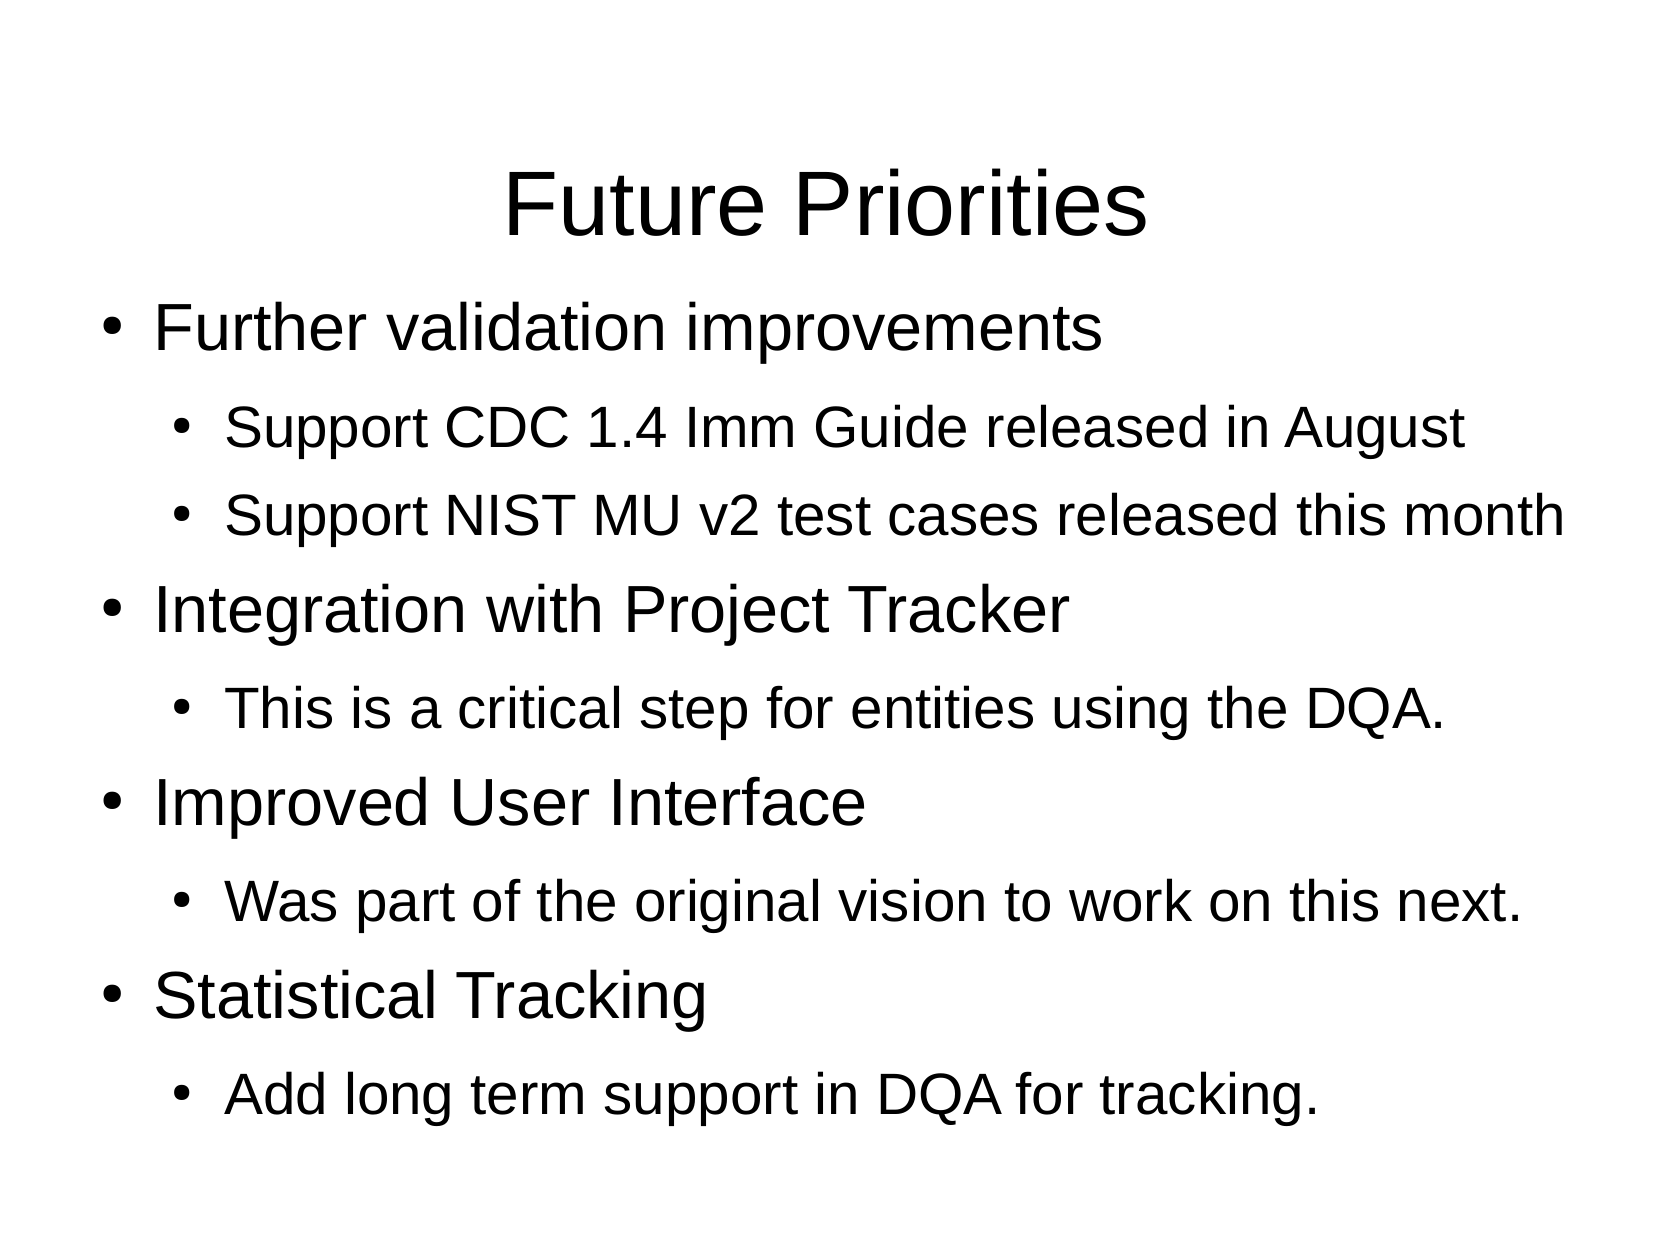

# Future Priorities
Further validation improvements
Support CDC 1.4 Imm Guide released in August
Support NIST MU v2 test cases released this month
Integration with Project Tracker
This is a critical step for entities using the DQA.
Improved User Interface
Was part of the original vision to work on this next.
Statistical Tracking
Add long term support in DQA for tracking.